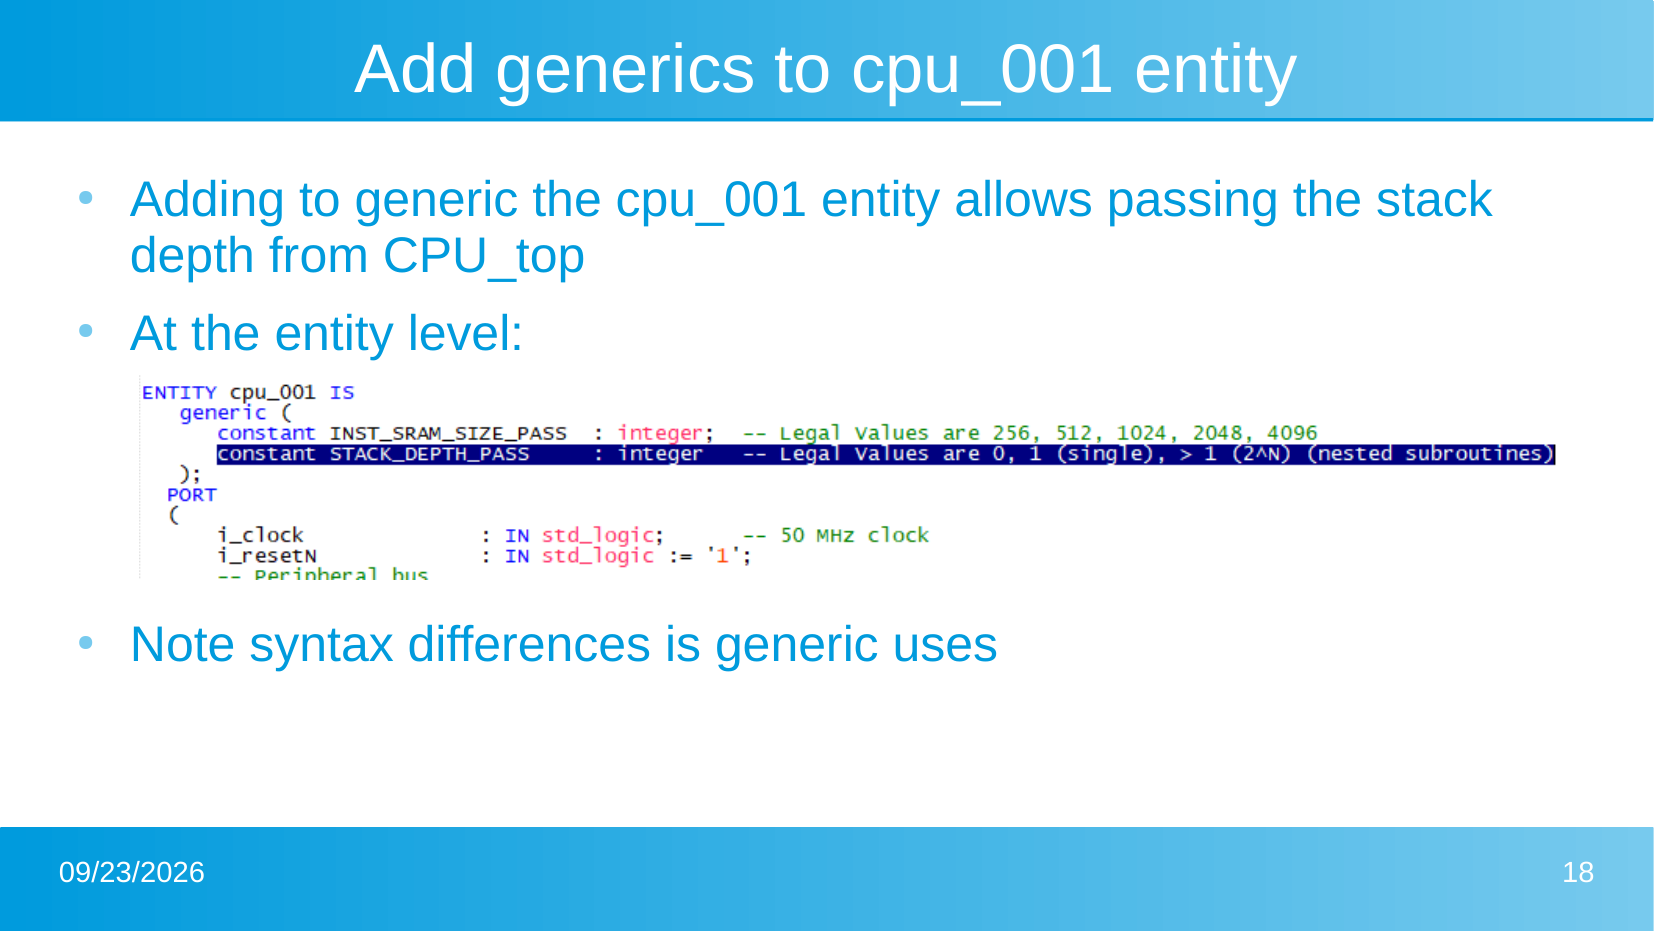

# Add generics to cpu_001 entity
Adding to generic the cpu_001 entity allows passing the stack depth from CPU_top
At the entity level:
Note syntax differences is generic uses
18